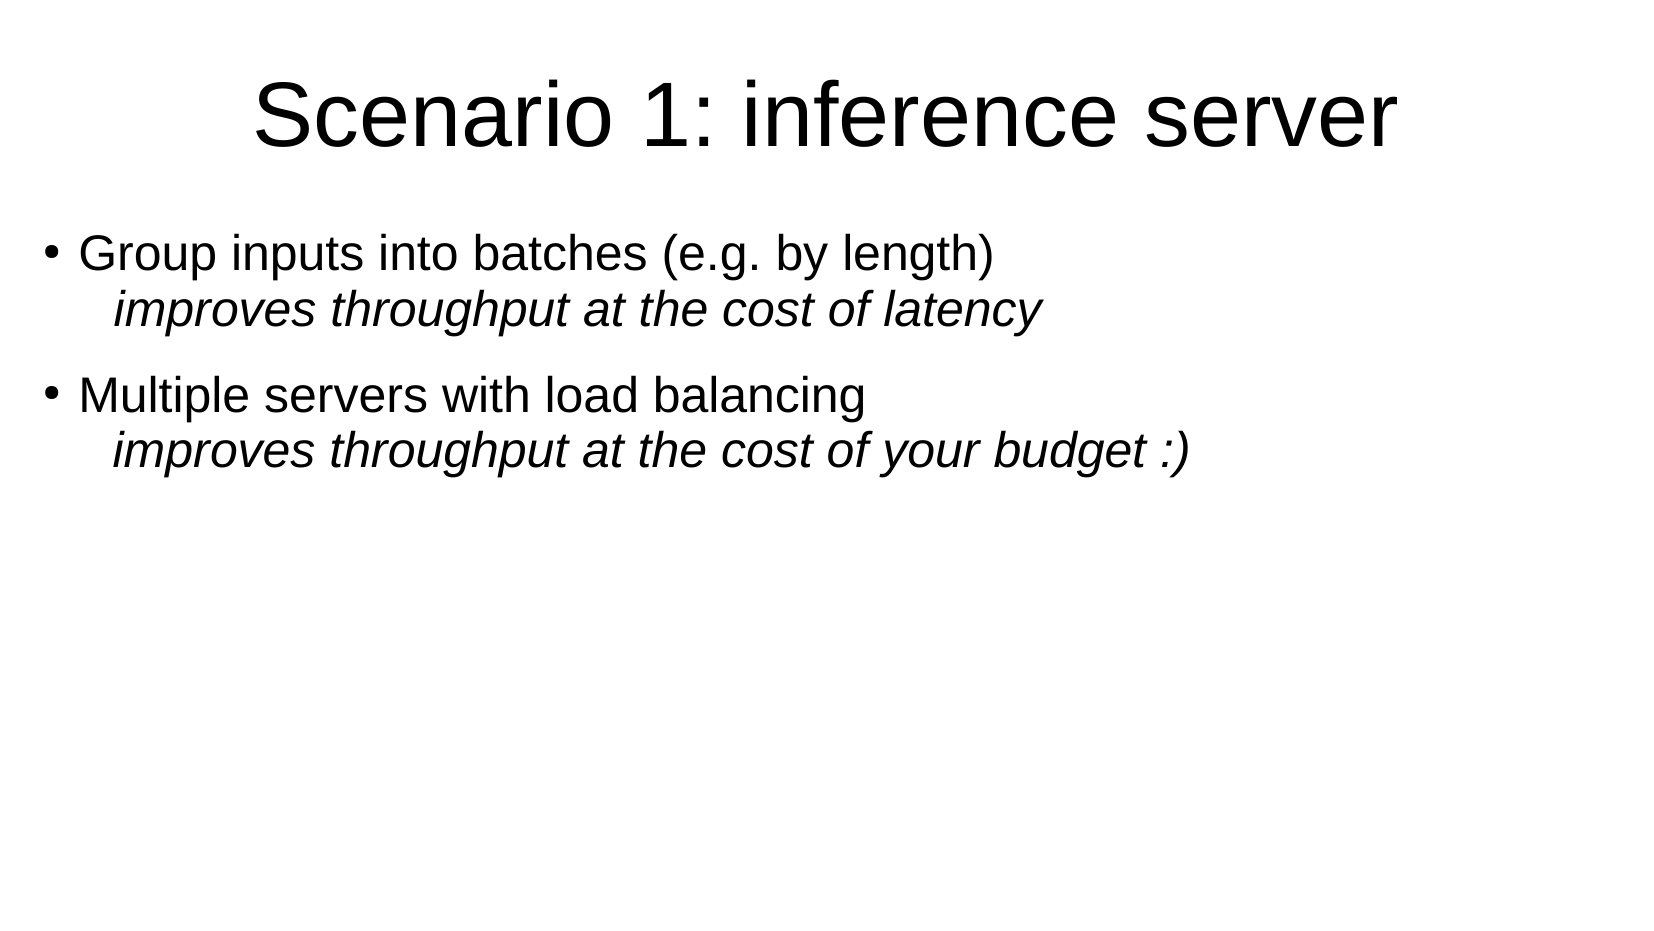

# Scenario 1: inference server
Group inputs into batches (e.g. by length)
improves throughput at the cost of latency
Multiple servers with load balancing
 improves throughput at the cost of your budget :)
Popular frameworks:									priorities
 TensorFlow Serving 						efficiency ≪ developer time
 TensorRT Inference Server (Triton)		efficiency ≈ developer time
 Custom model-dependent code			efficiency ≫ developer time